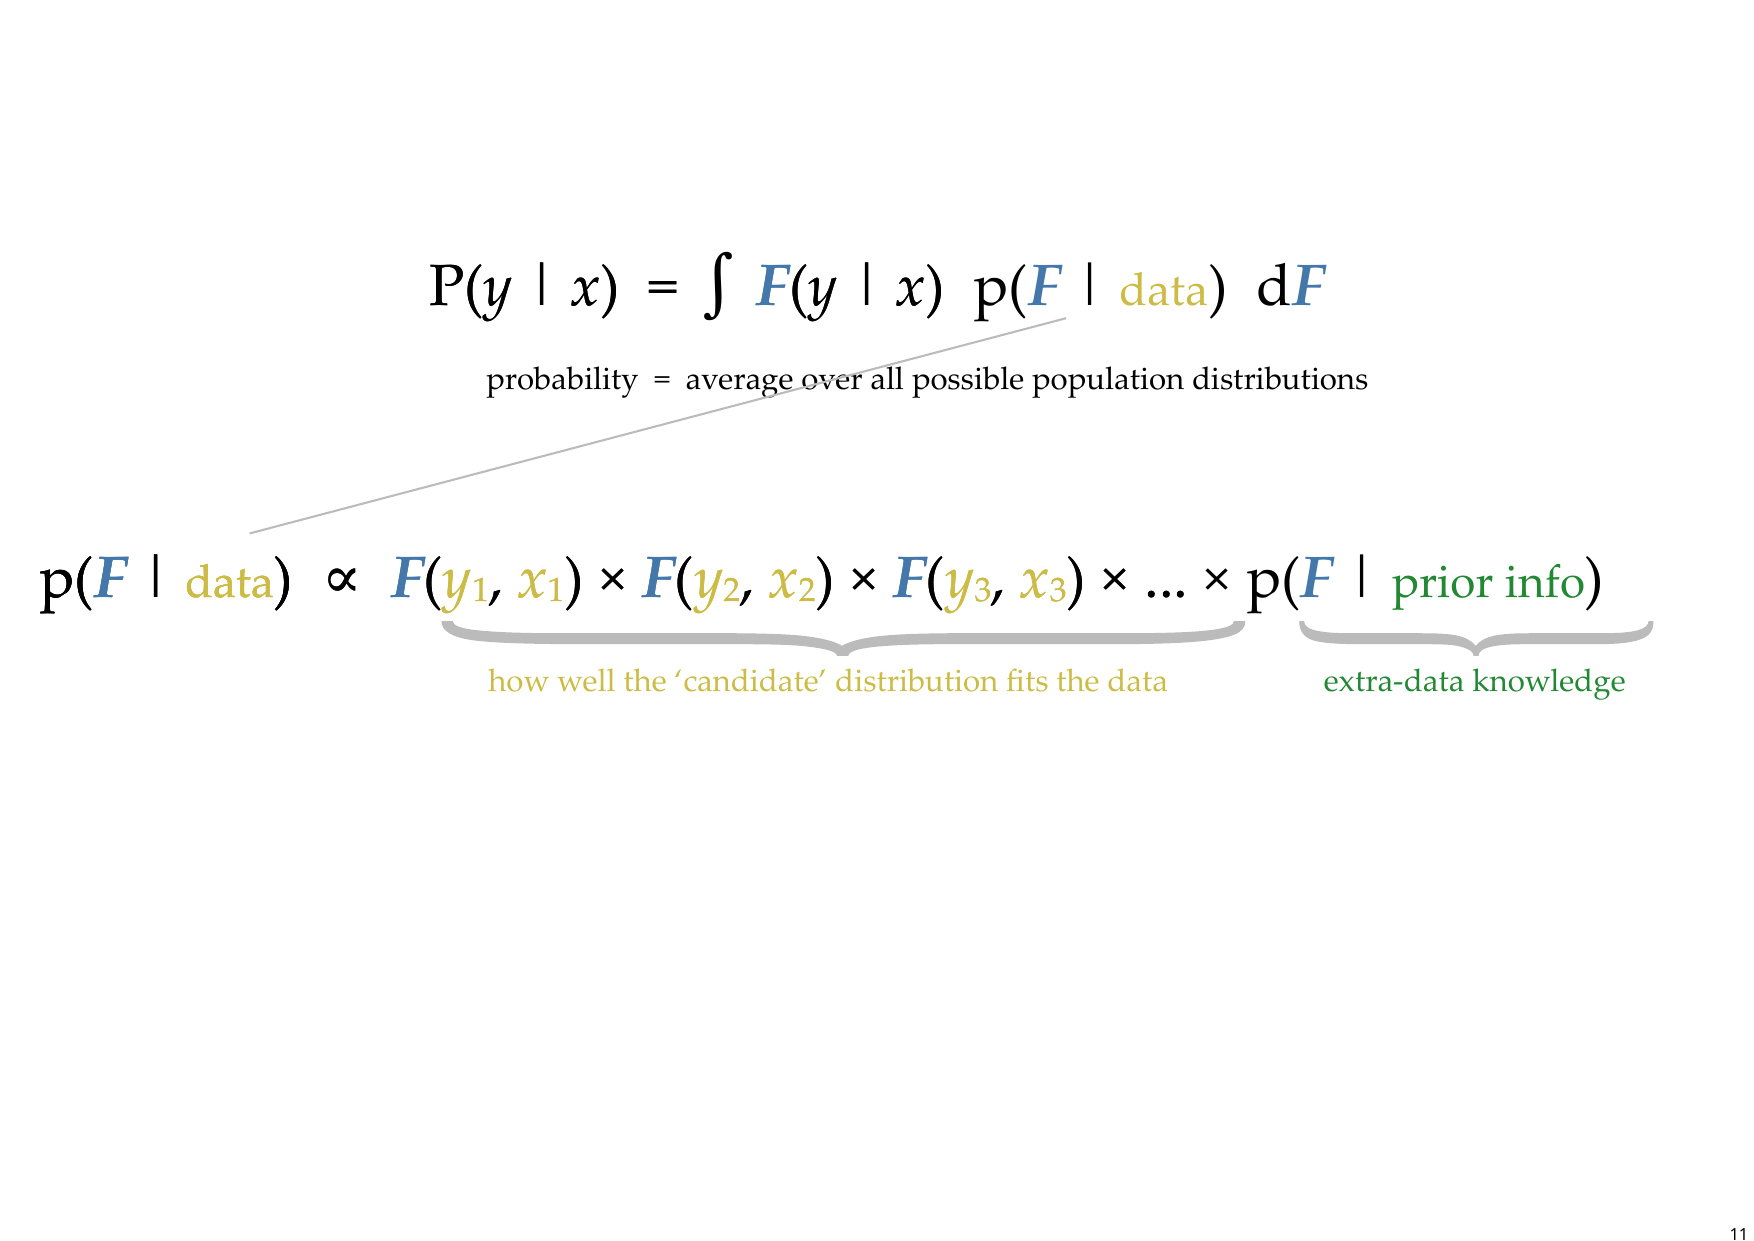

P(y | x) = ∫ F(y | x) p(F | data) dF
P(y | x) = ∫ F(y | x) p(F | data) dF
probability = average over all possible population distributions
p(F | data) ∝ F(y1, x1) × F(y2, x2) × F(y3, x3) × ... × p(F | prior info)
p(F | data) ∝ F(y1, x1) × F(y2, x2) × F(y3, x3) × ... × p(F | prior info)
p(F | data) ∝ F(y1, x1) × F(y2, x2) × F(y3, x3) × ... × p(F | prior info)
how well the ‘candidate’ distribution fits the data
extra-data knowledge
11